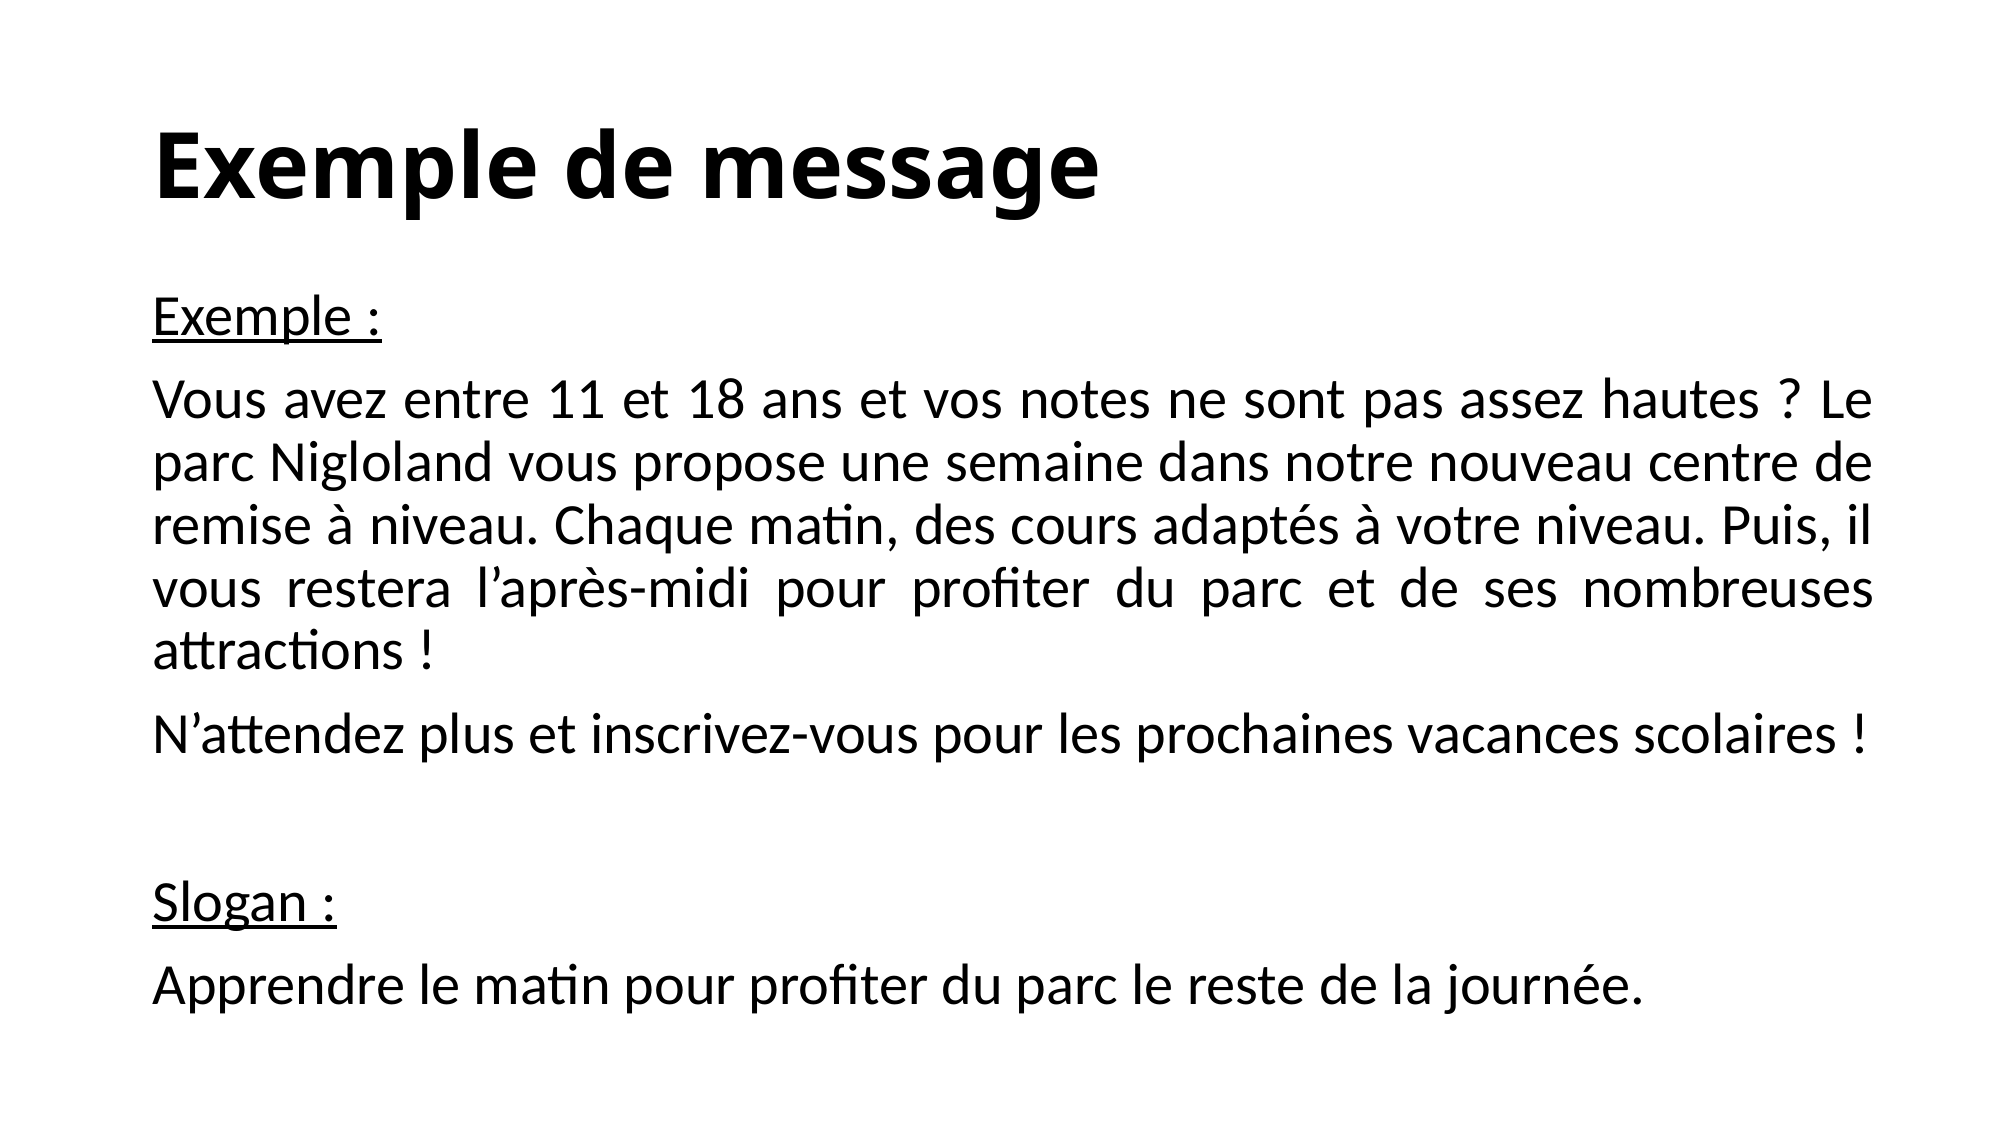

# Exemple de message
Exemple :
Vous avez entre 11 et 18 ans et vos notes ne sont pas assez hautes ? Le parc Nigloland vous propose une semaine dans notre nouveau centre de remise à niveau. Chaque matin, des cours adaptés à votre niveau. Puis, il vous restera l’après-midi pour profiter du parc et de ses nombreuses attractions !
N’attendez plus et inscrivez-vous pour les prochaines vacances scolaires !
Slogan :
Apprendre le matin pour profiter du parc le reste de la journée.